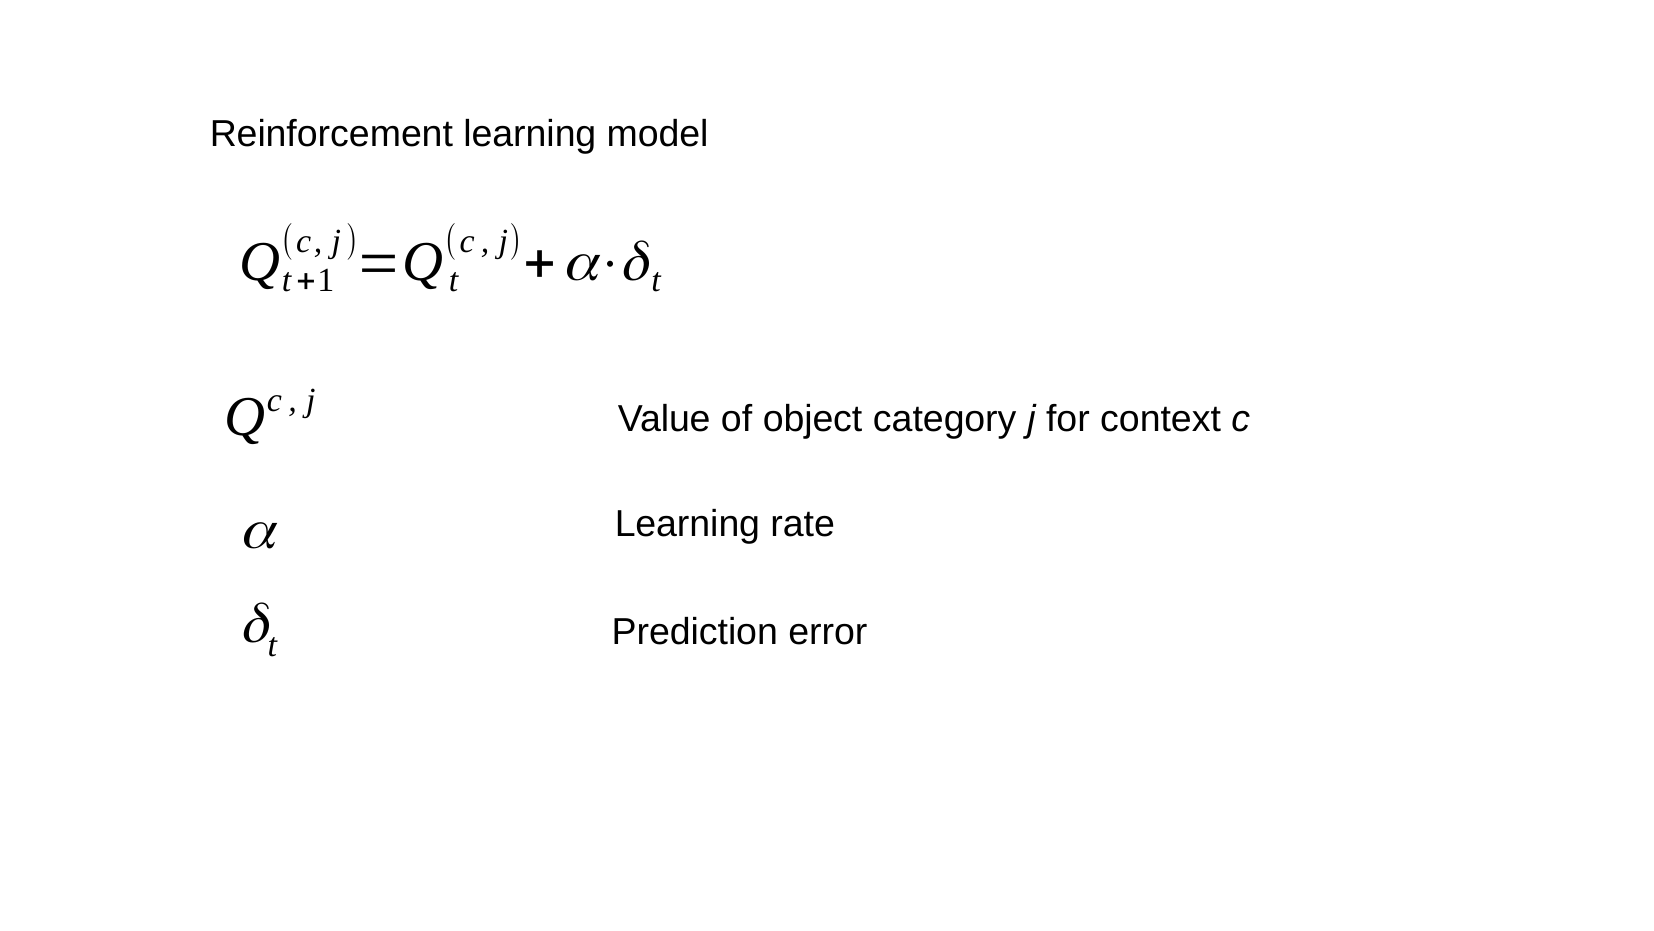

Reinforcement learning model
Value of object category j for context c
Learning rate
Prediction error